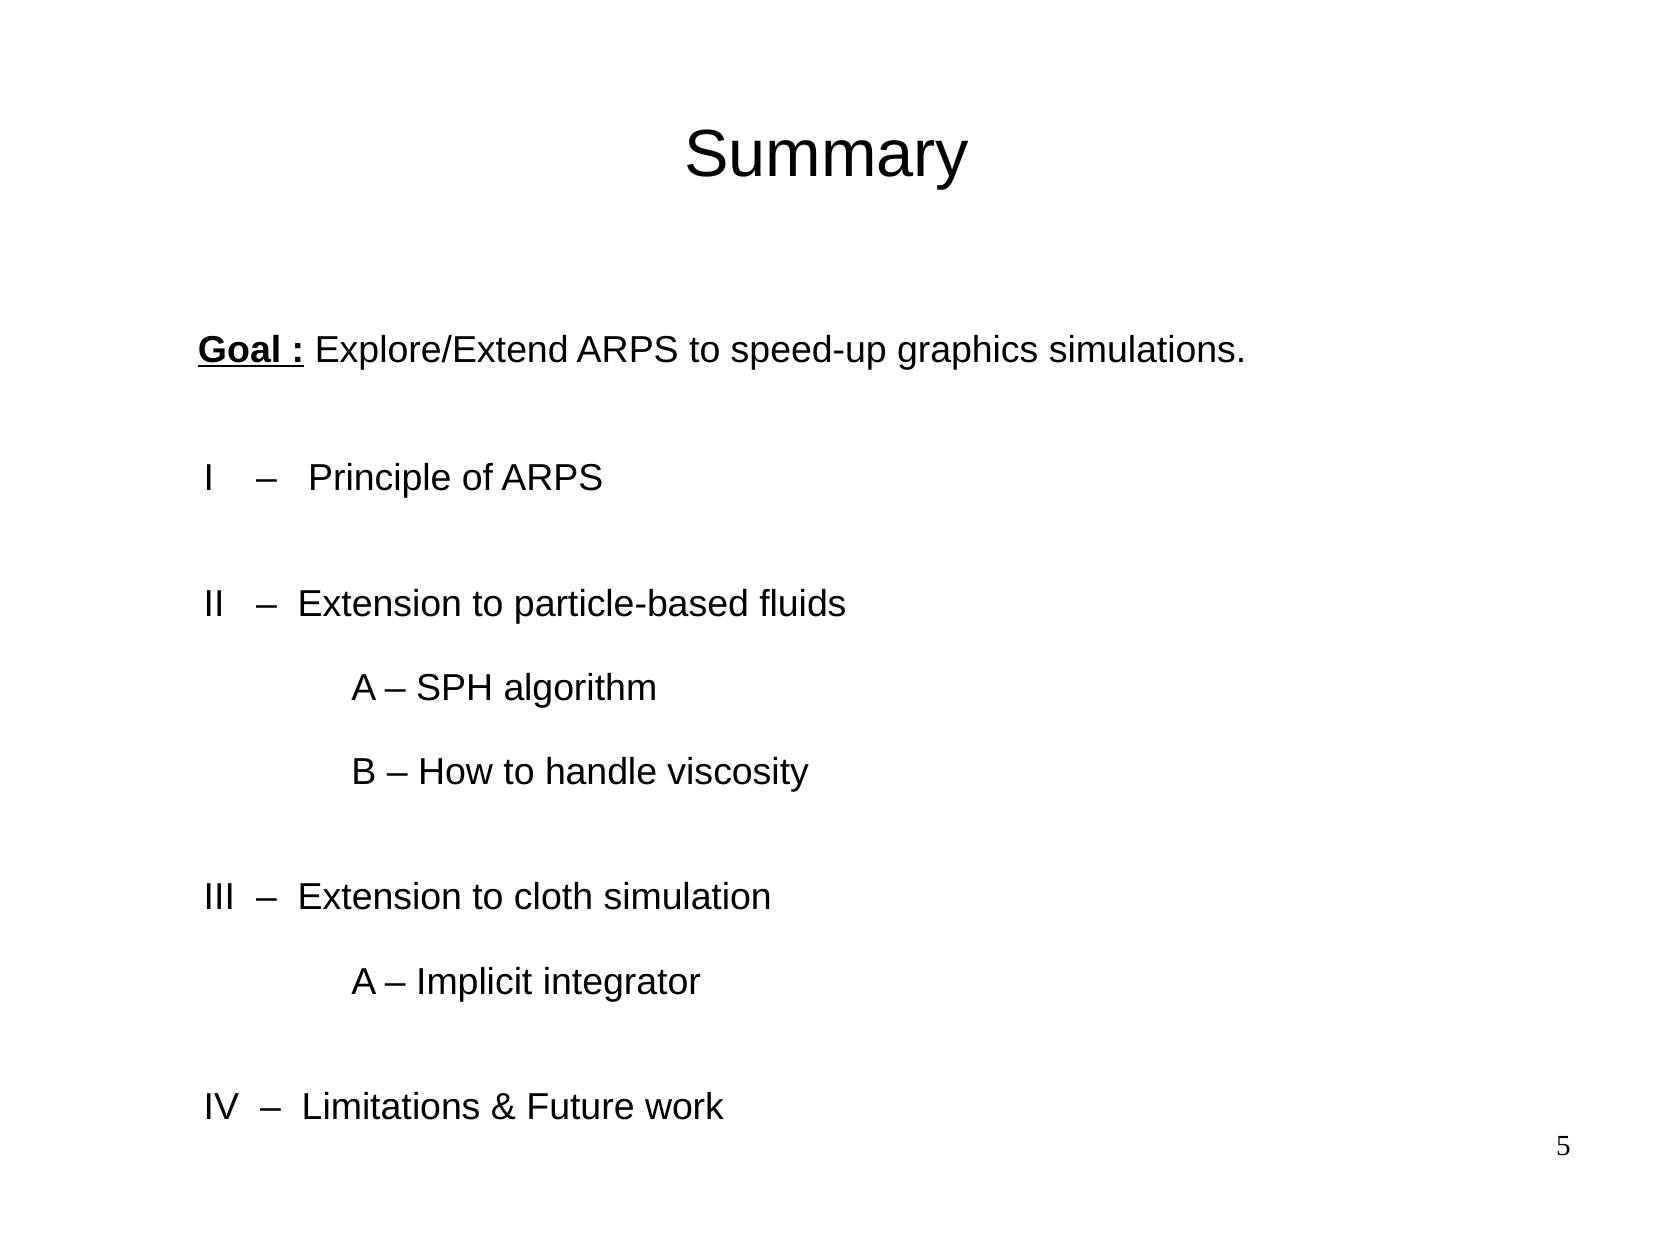

# Summary
Goal : Explore/Extend ARPS to speed-up graphics simulations.
I – Principle of ARPS
II – Extension to particle-based fluids
		A – SPH algorithm
		B – How to handle viscosity
III – Extension to cloth simulation
		A – Implicit integrator
IV – Limitations & Future work
5